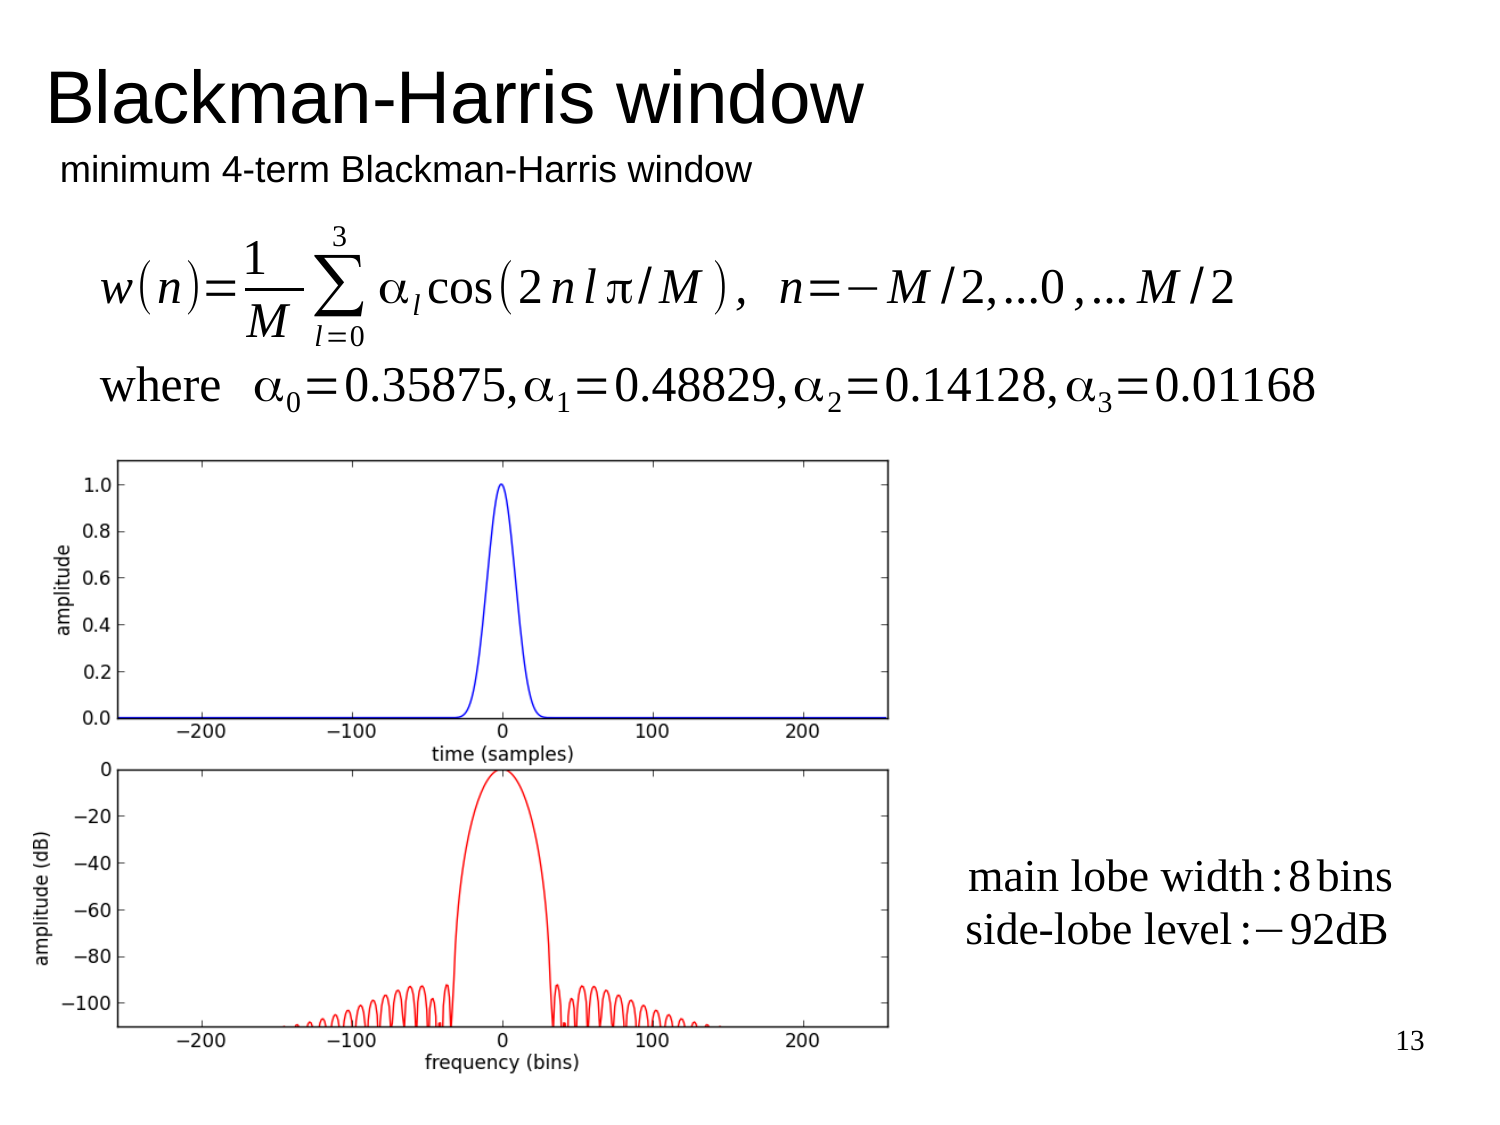

# Blackman-Harris window
minimum 4-term Blackman-Harris window
13